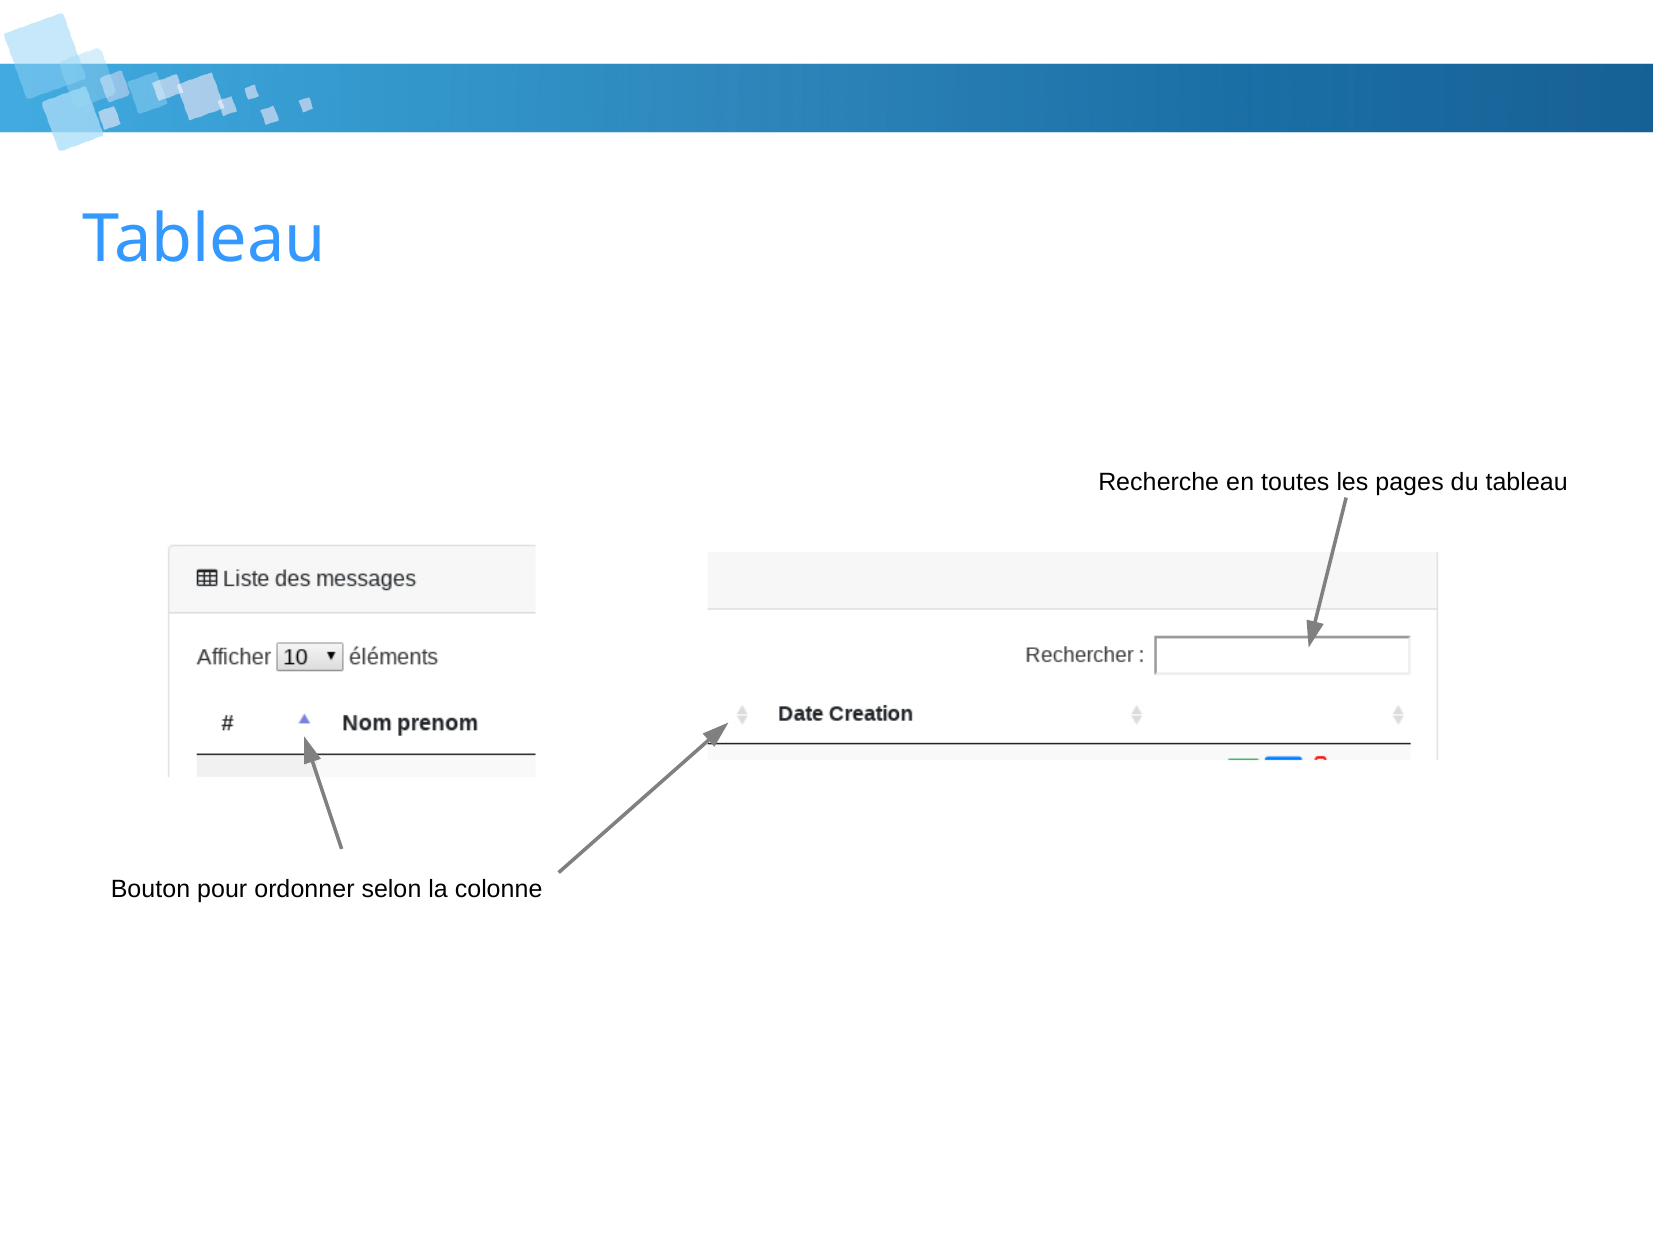

# Tableau
Recherche en toutes les pages du tableau
Bouton pour ordonner selon la colonne